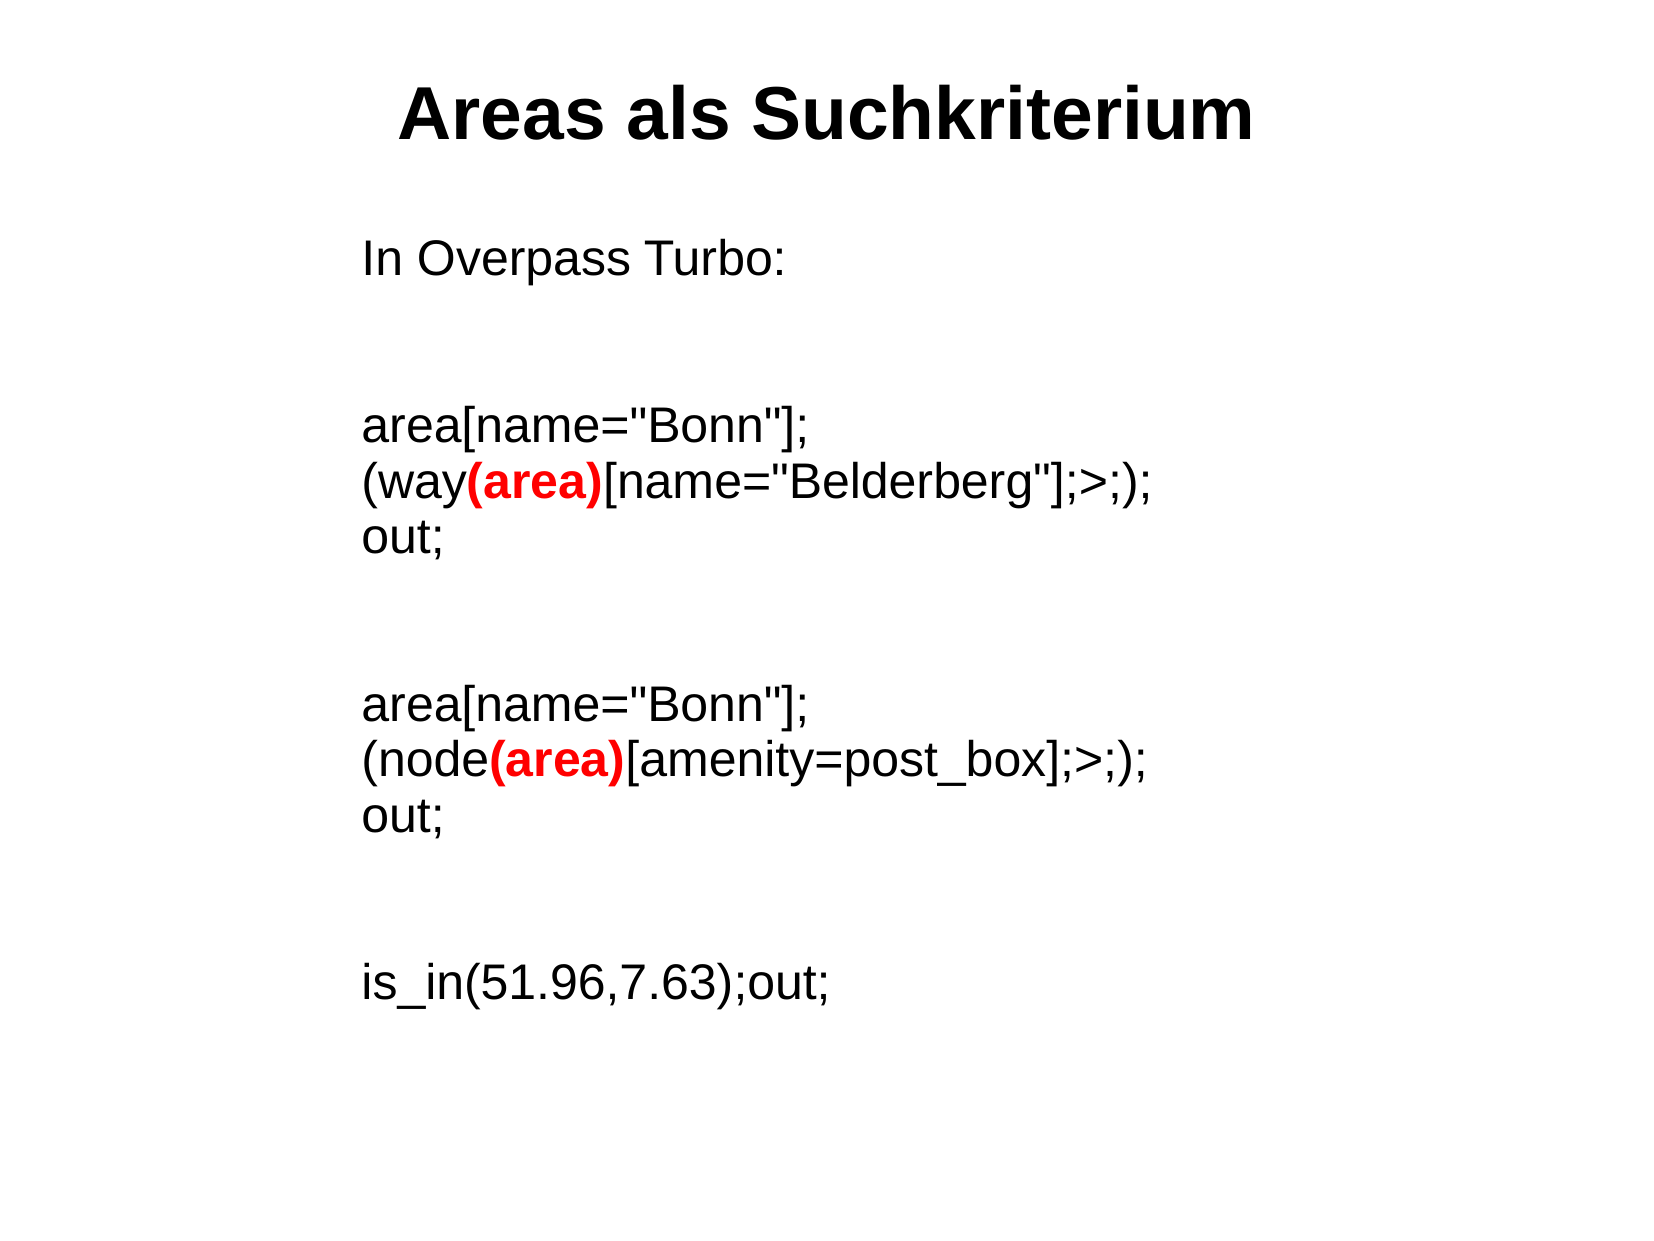

Areas als Suchkriterium
In Overpass Turbo:
area[name="Bonn"];
(way(area)[name="Belderberg"];>;);
out;
area[name="Bonn"];
(node(area)[amenity=post_box];>;);
out;
is_in(51.96,7.63);out;